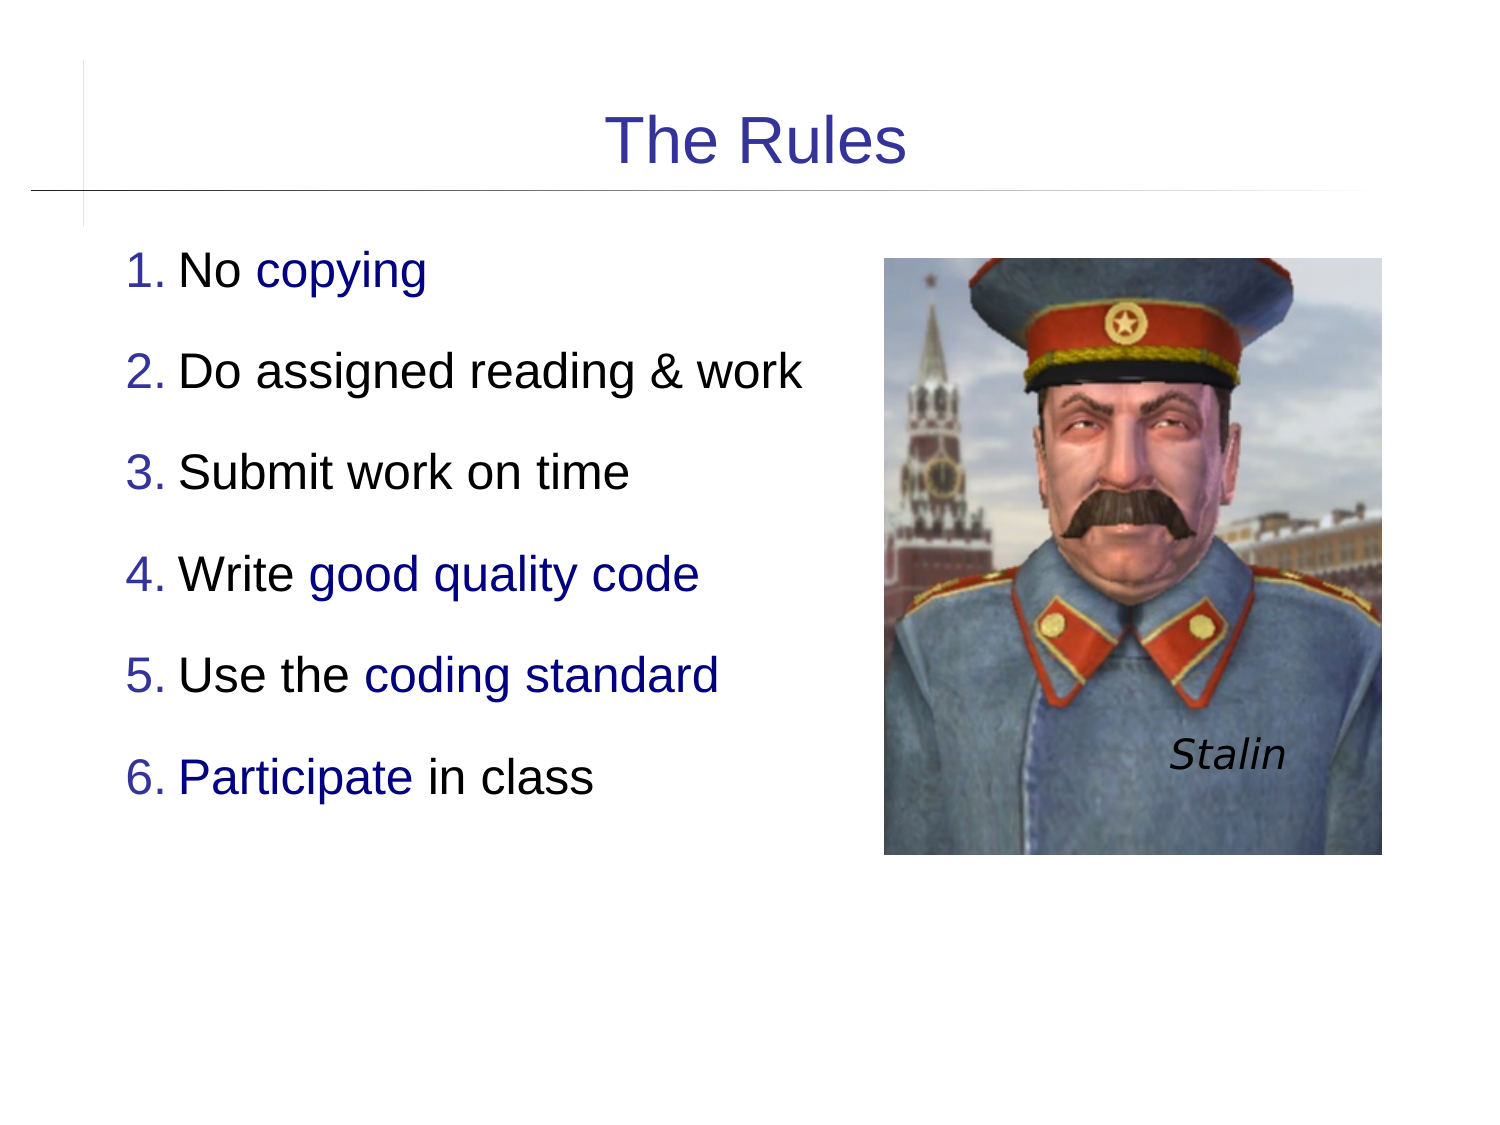

# The Rules
No copying
Do assigned reading & work
Submit work on time
Write good quality code
Use the coding standard
Participate in class
Stalin